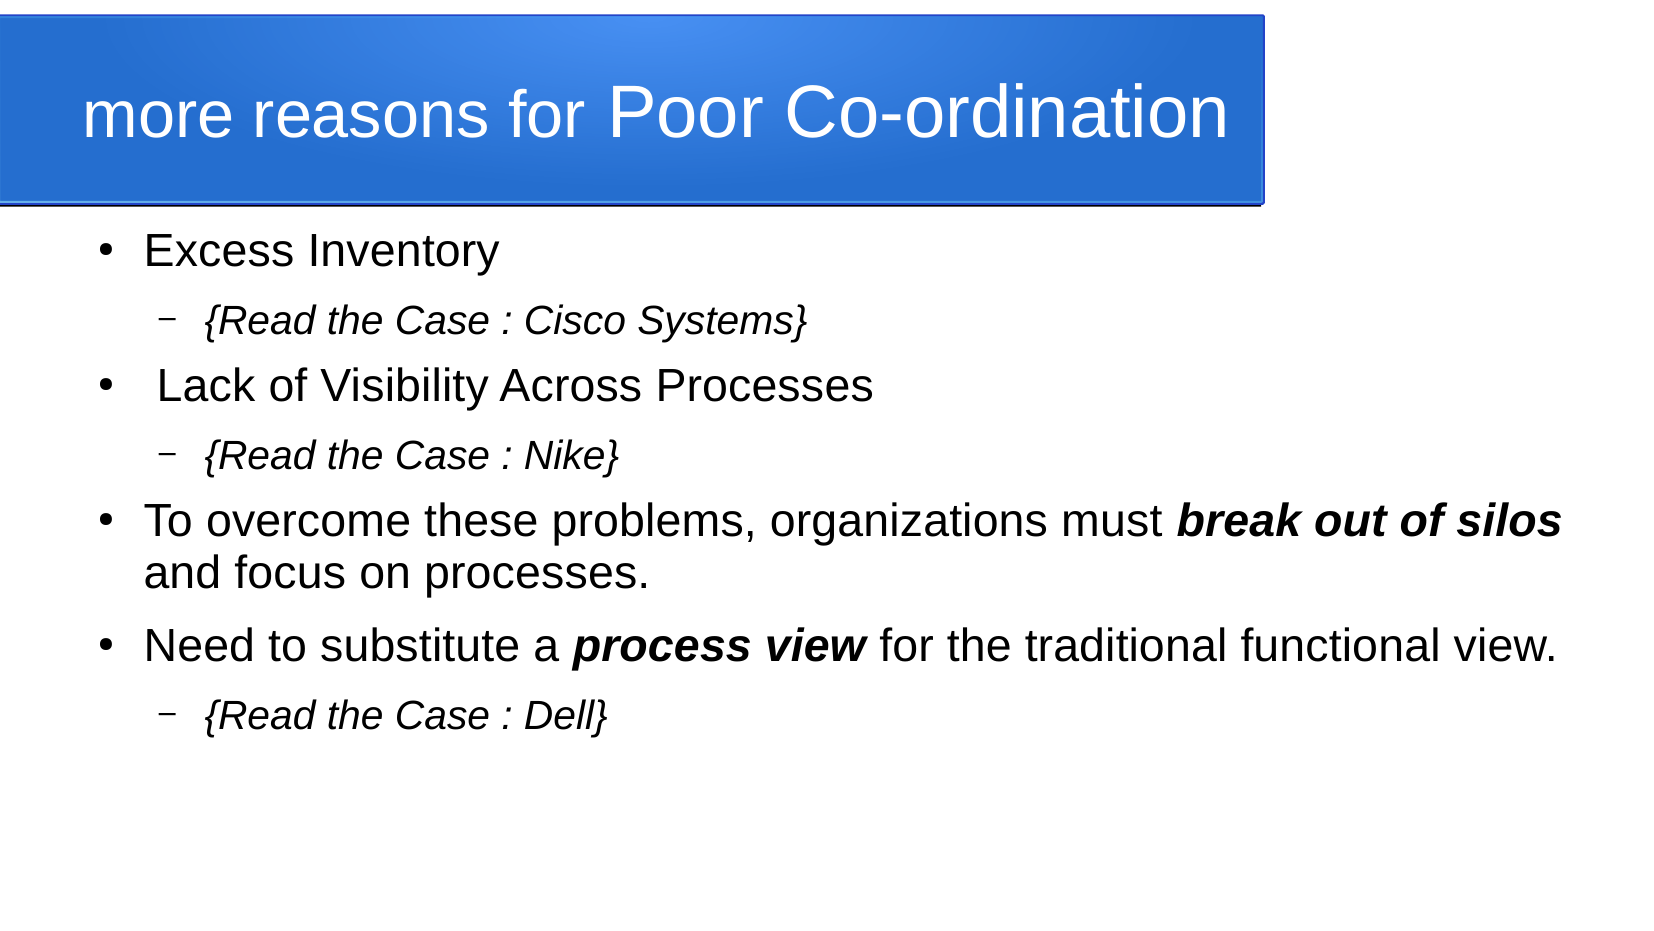

# more reasons for Poor Co-ordination
Excess Inventory
{Read the Case : Cisco Systems}
 Lack of Visibility Across Processes
{Read the Case : Nike}
To overcome these problems, organizations must break out of silos and focus on processes.
Need to substitute a process view for the traditional functional view.
{Read the Case : Dell}